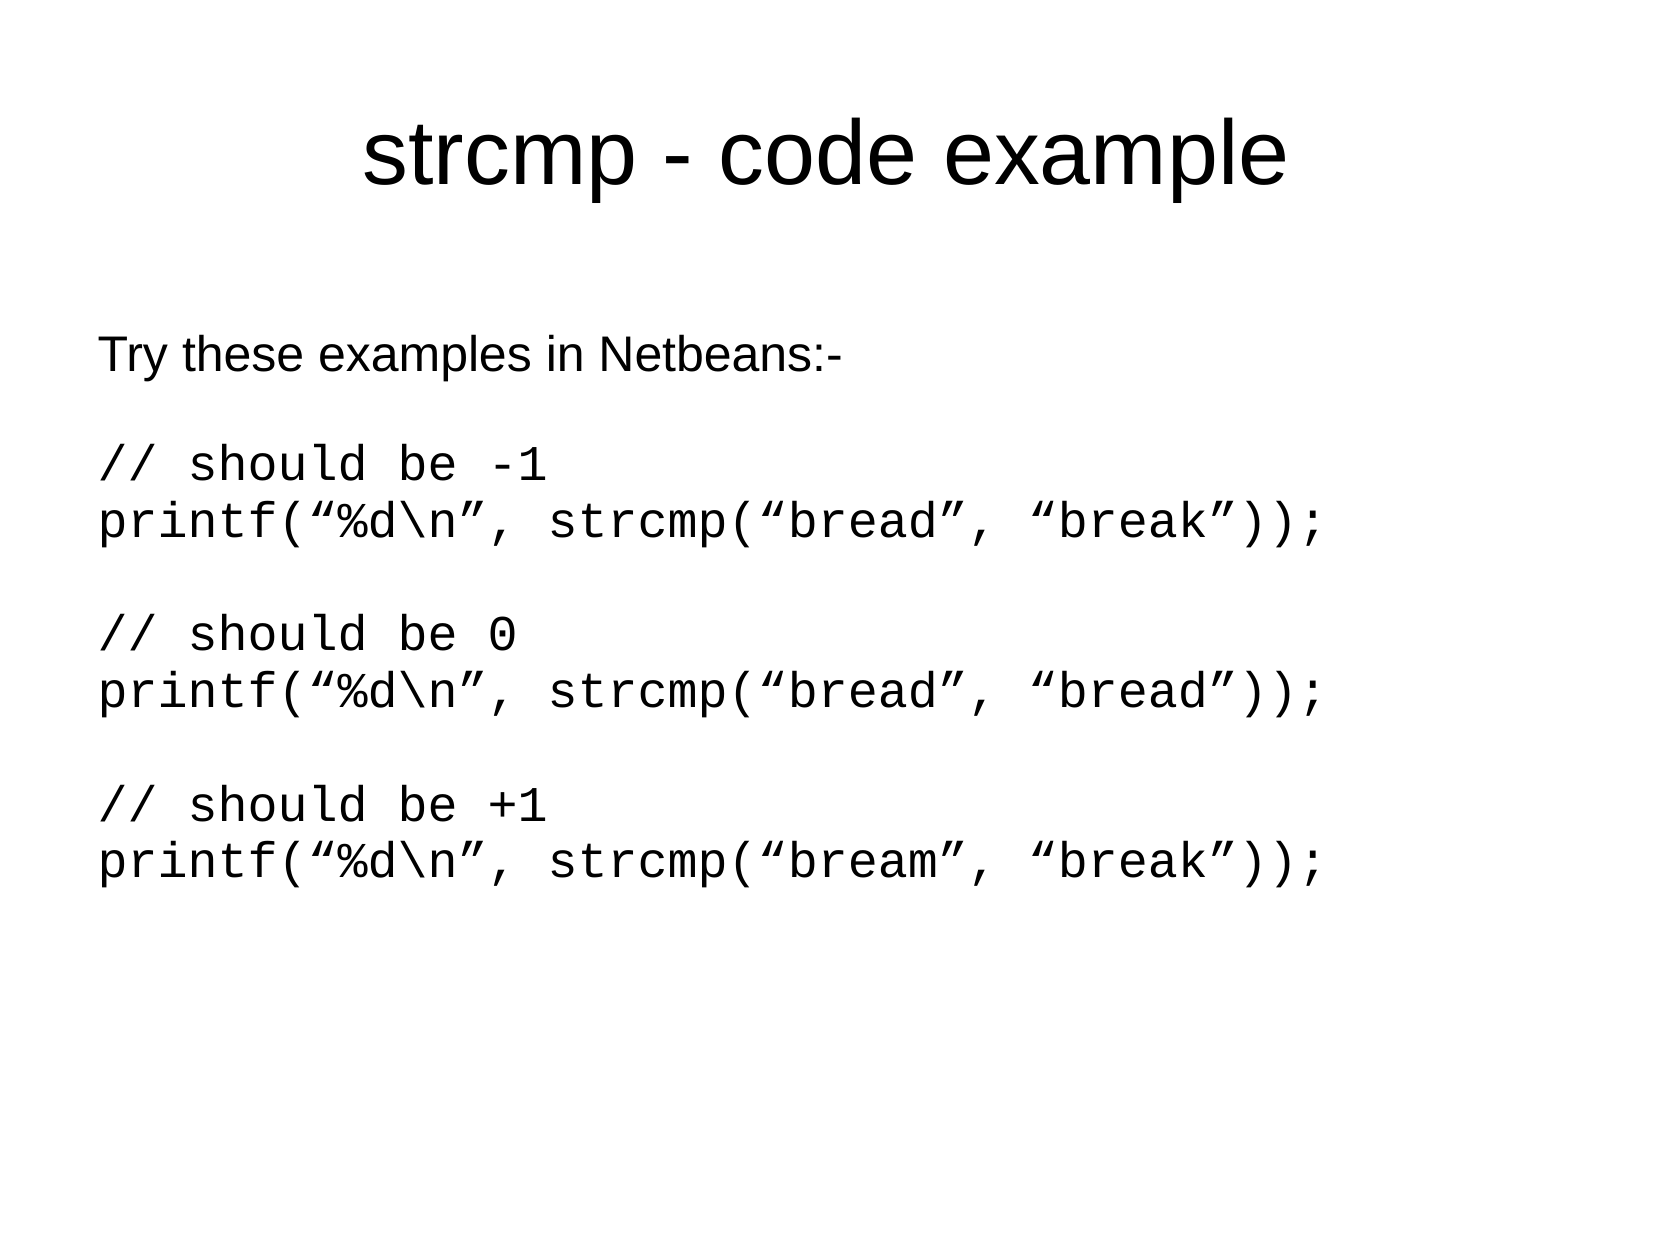

# strcmp - code example
Try these examples in Netbeans:-
// should be -1
printf(“%d\n”, strcmp(“bread”, “break”));
// should be 0
printf(“%d\n”, strcmp(“bread”, “bread”));
// should be +1
printf(“%d\n”, strcmp(“bream”, “break”));